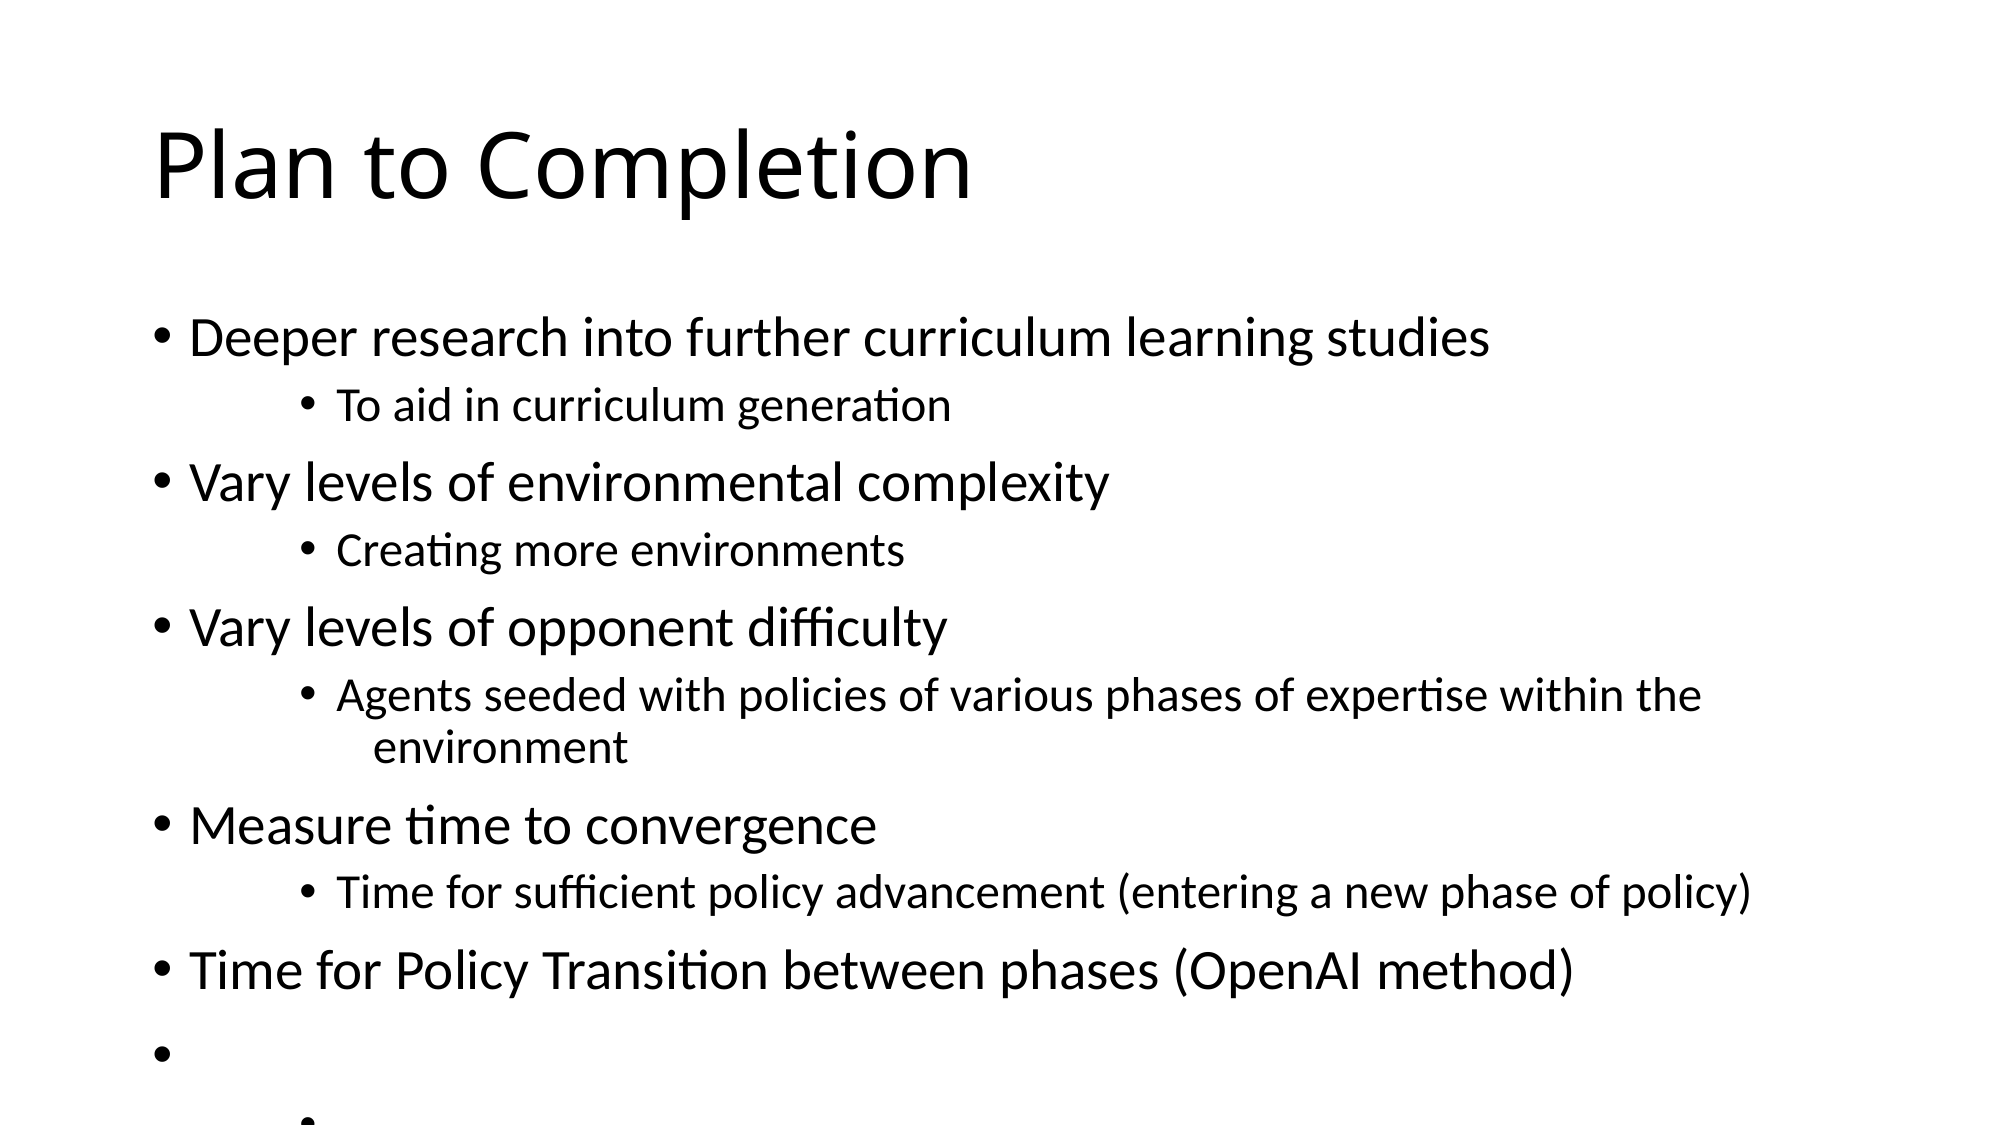

# Plan to Completion
Deeper research into further curriculum learning studies
To aid in curriculum generation
Vary levels of environmental complexity
Creating more environments
Vary levels of opponent difficulty
Agents seeded with policies of various phases of expertise within the environment
Measure time to convergence
Time for sufficient policy advancement (entering a new phase of policy)
Time for Policy Transition between phases (OpenAI method)